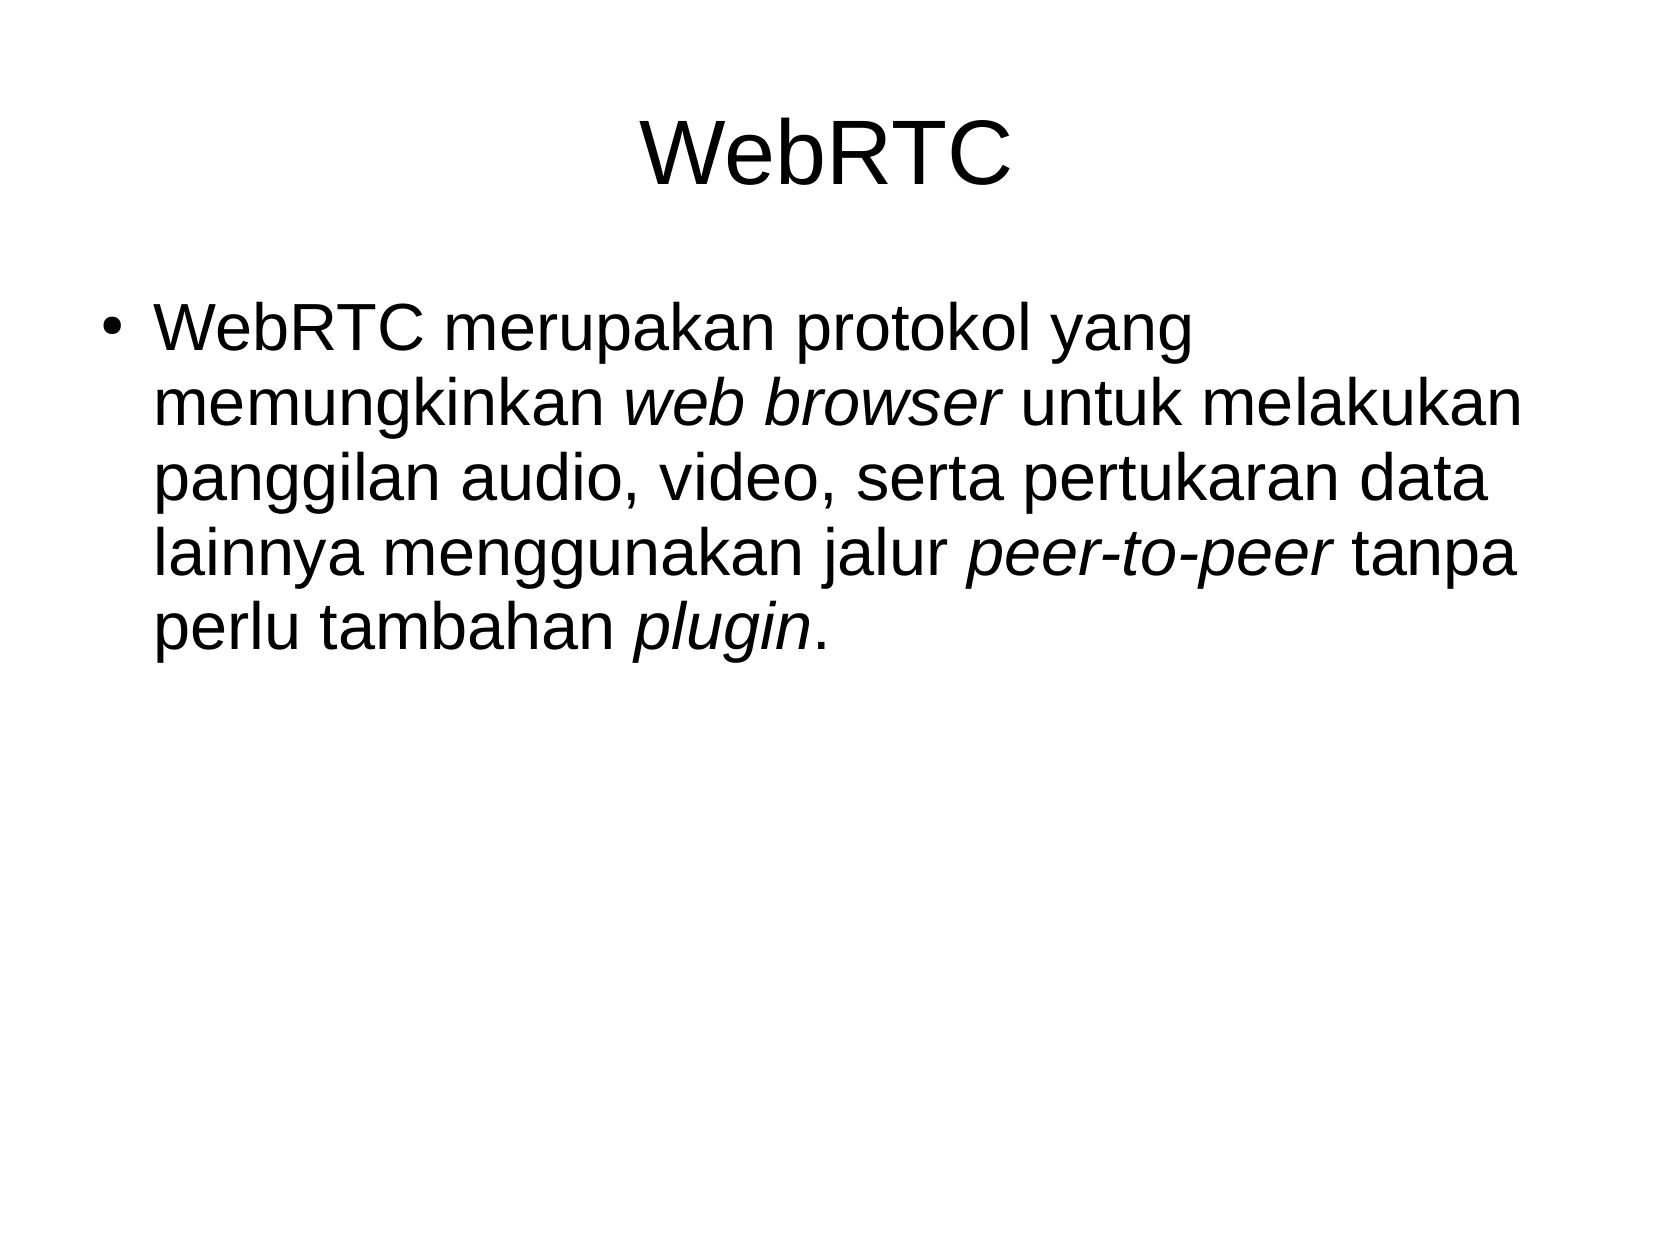

# WebRTC
WebRTC merupakan protokol yang memungkinkan web browser untuk melakukan panggilan audio, video, serta pertukaran data lainnya menggunakan jalur peer-to-peer tanpa perlu tambahan plugin.